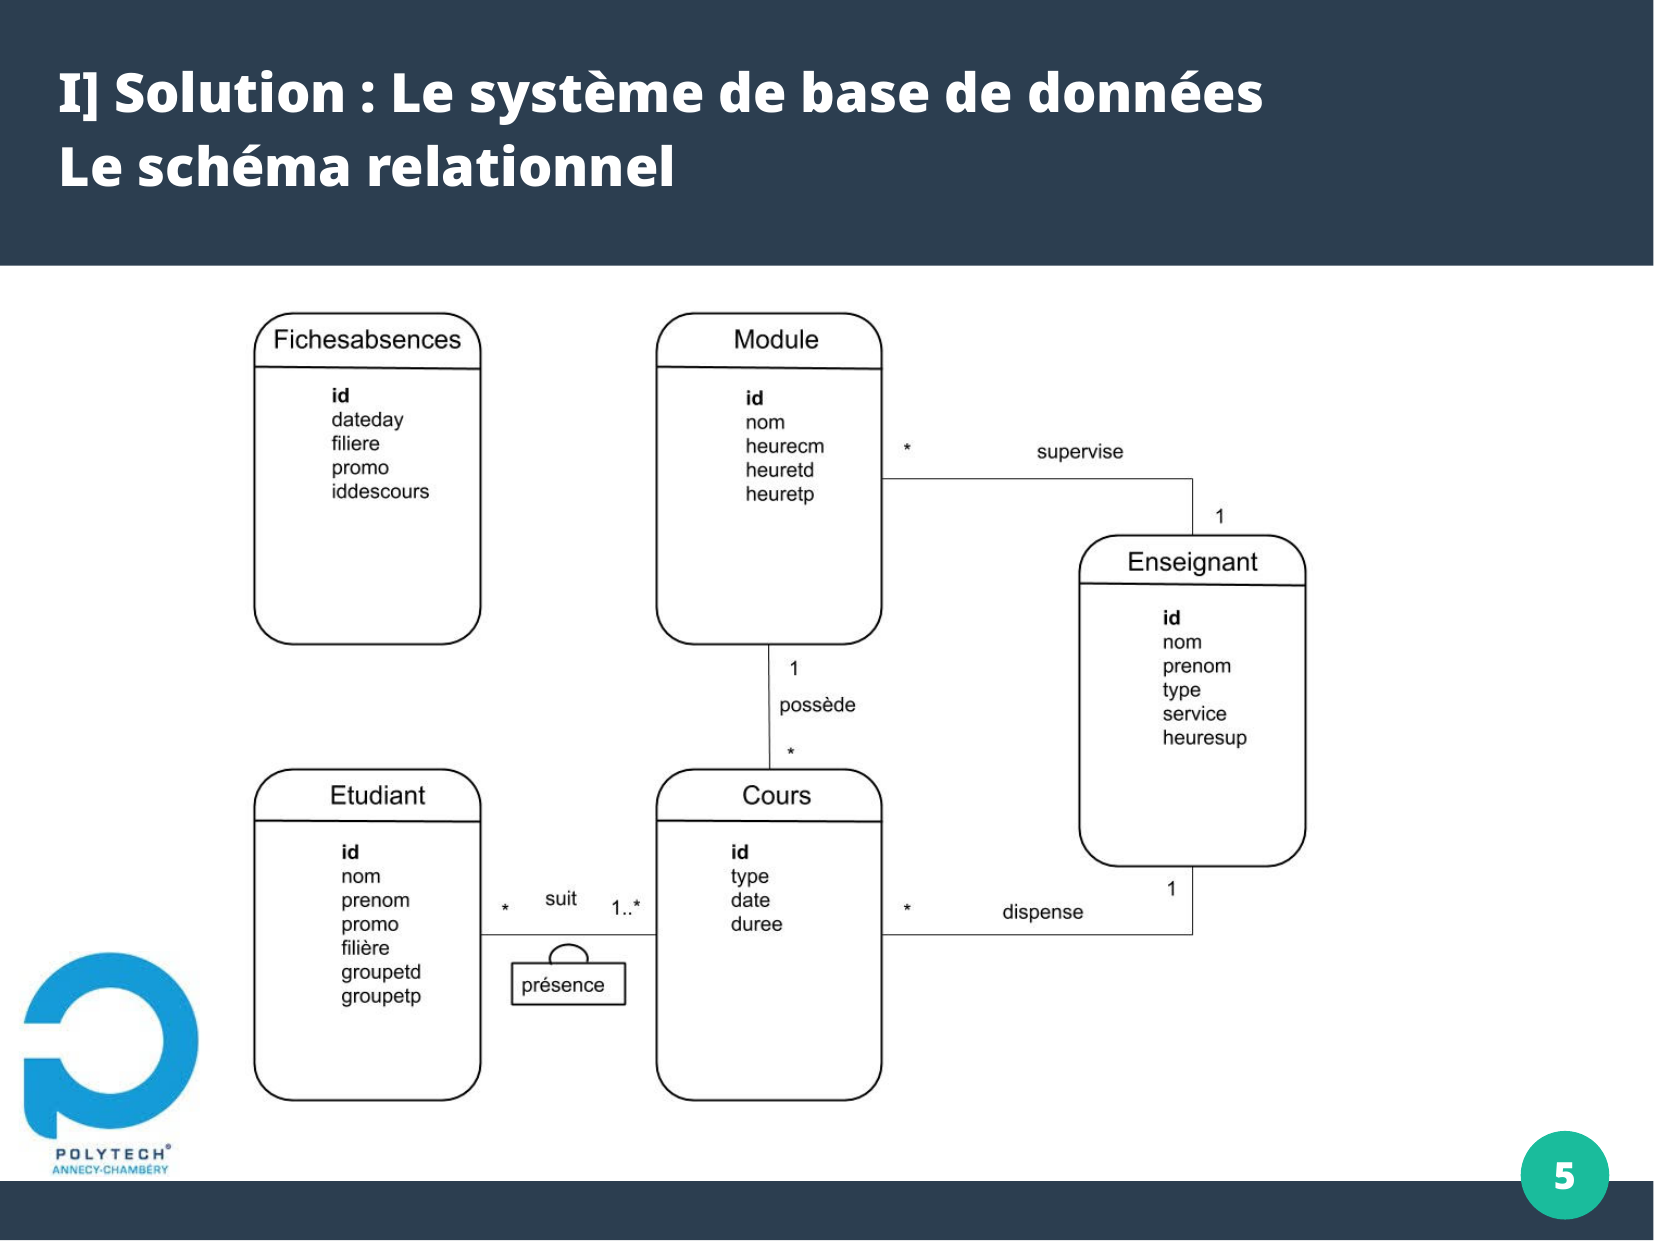

# I] Solution : Le système de base de données Le schéma relationnel
5